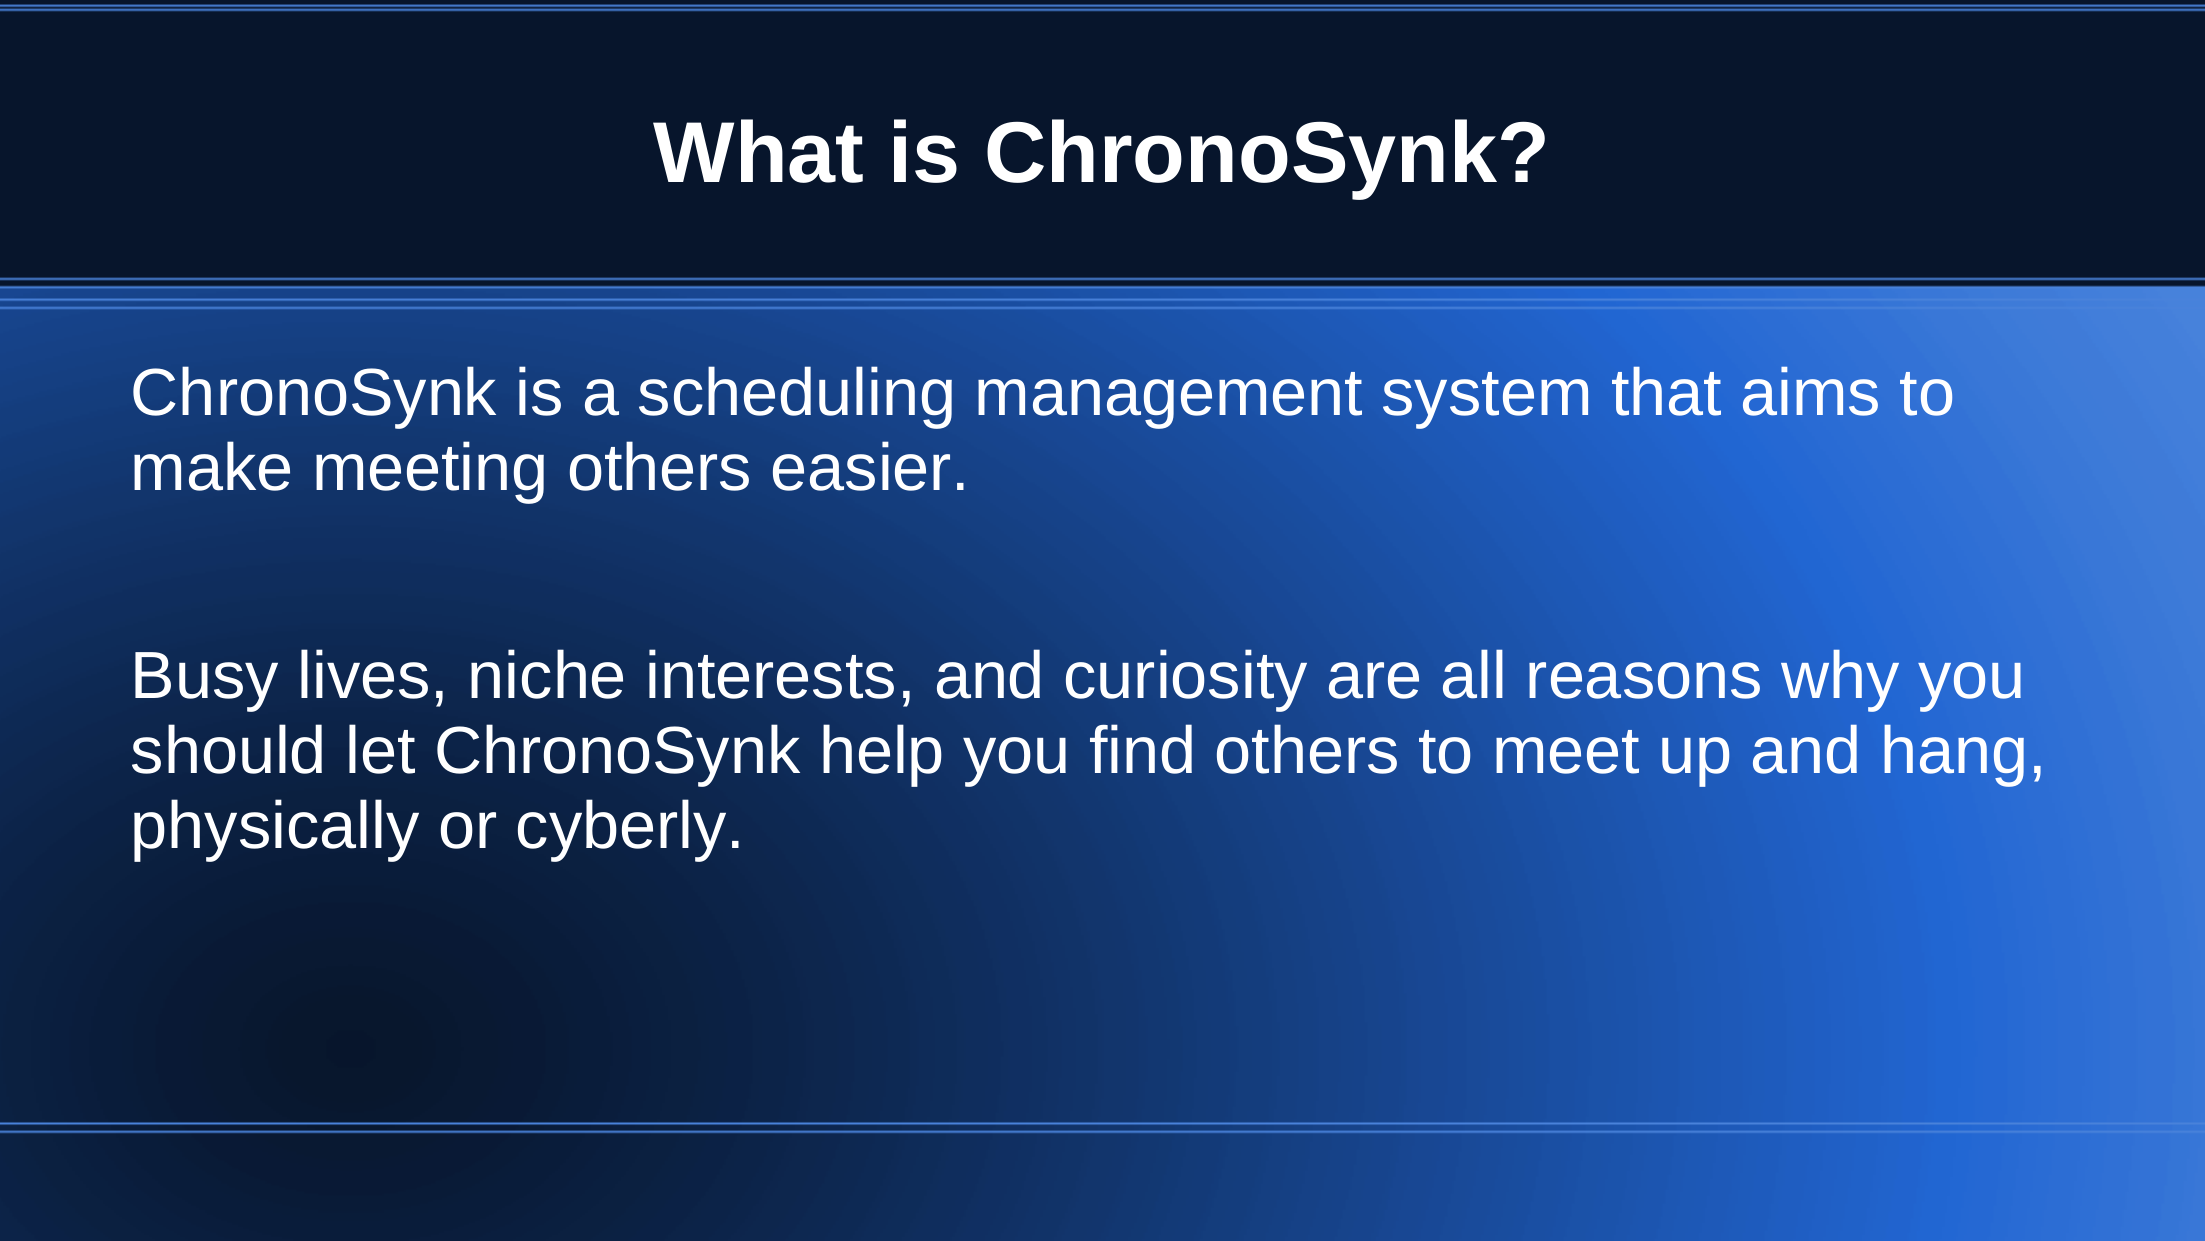

# What is ChronoSynk?
ChronoSynk is a scheduling management system that aims to make meeting others easier.
Busy lives, niche interests, and curiosity are all reasons why you should let ChronoSynk help you find others to meet up and hang, physically or cyberly.